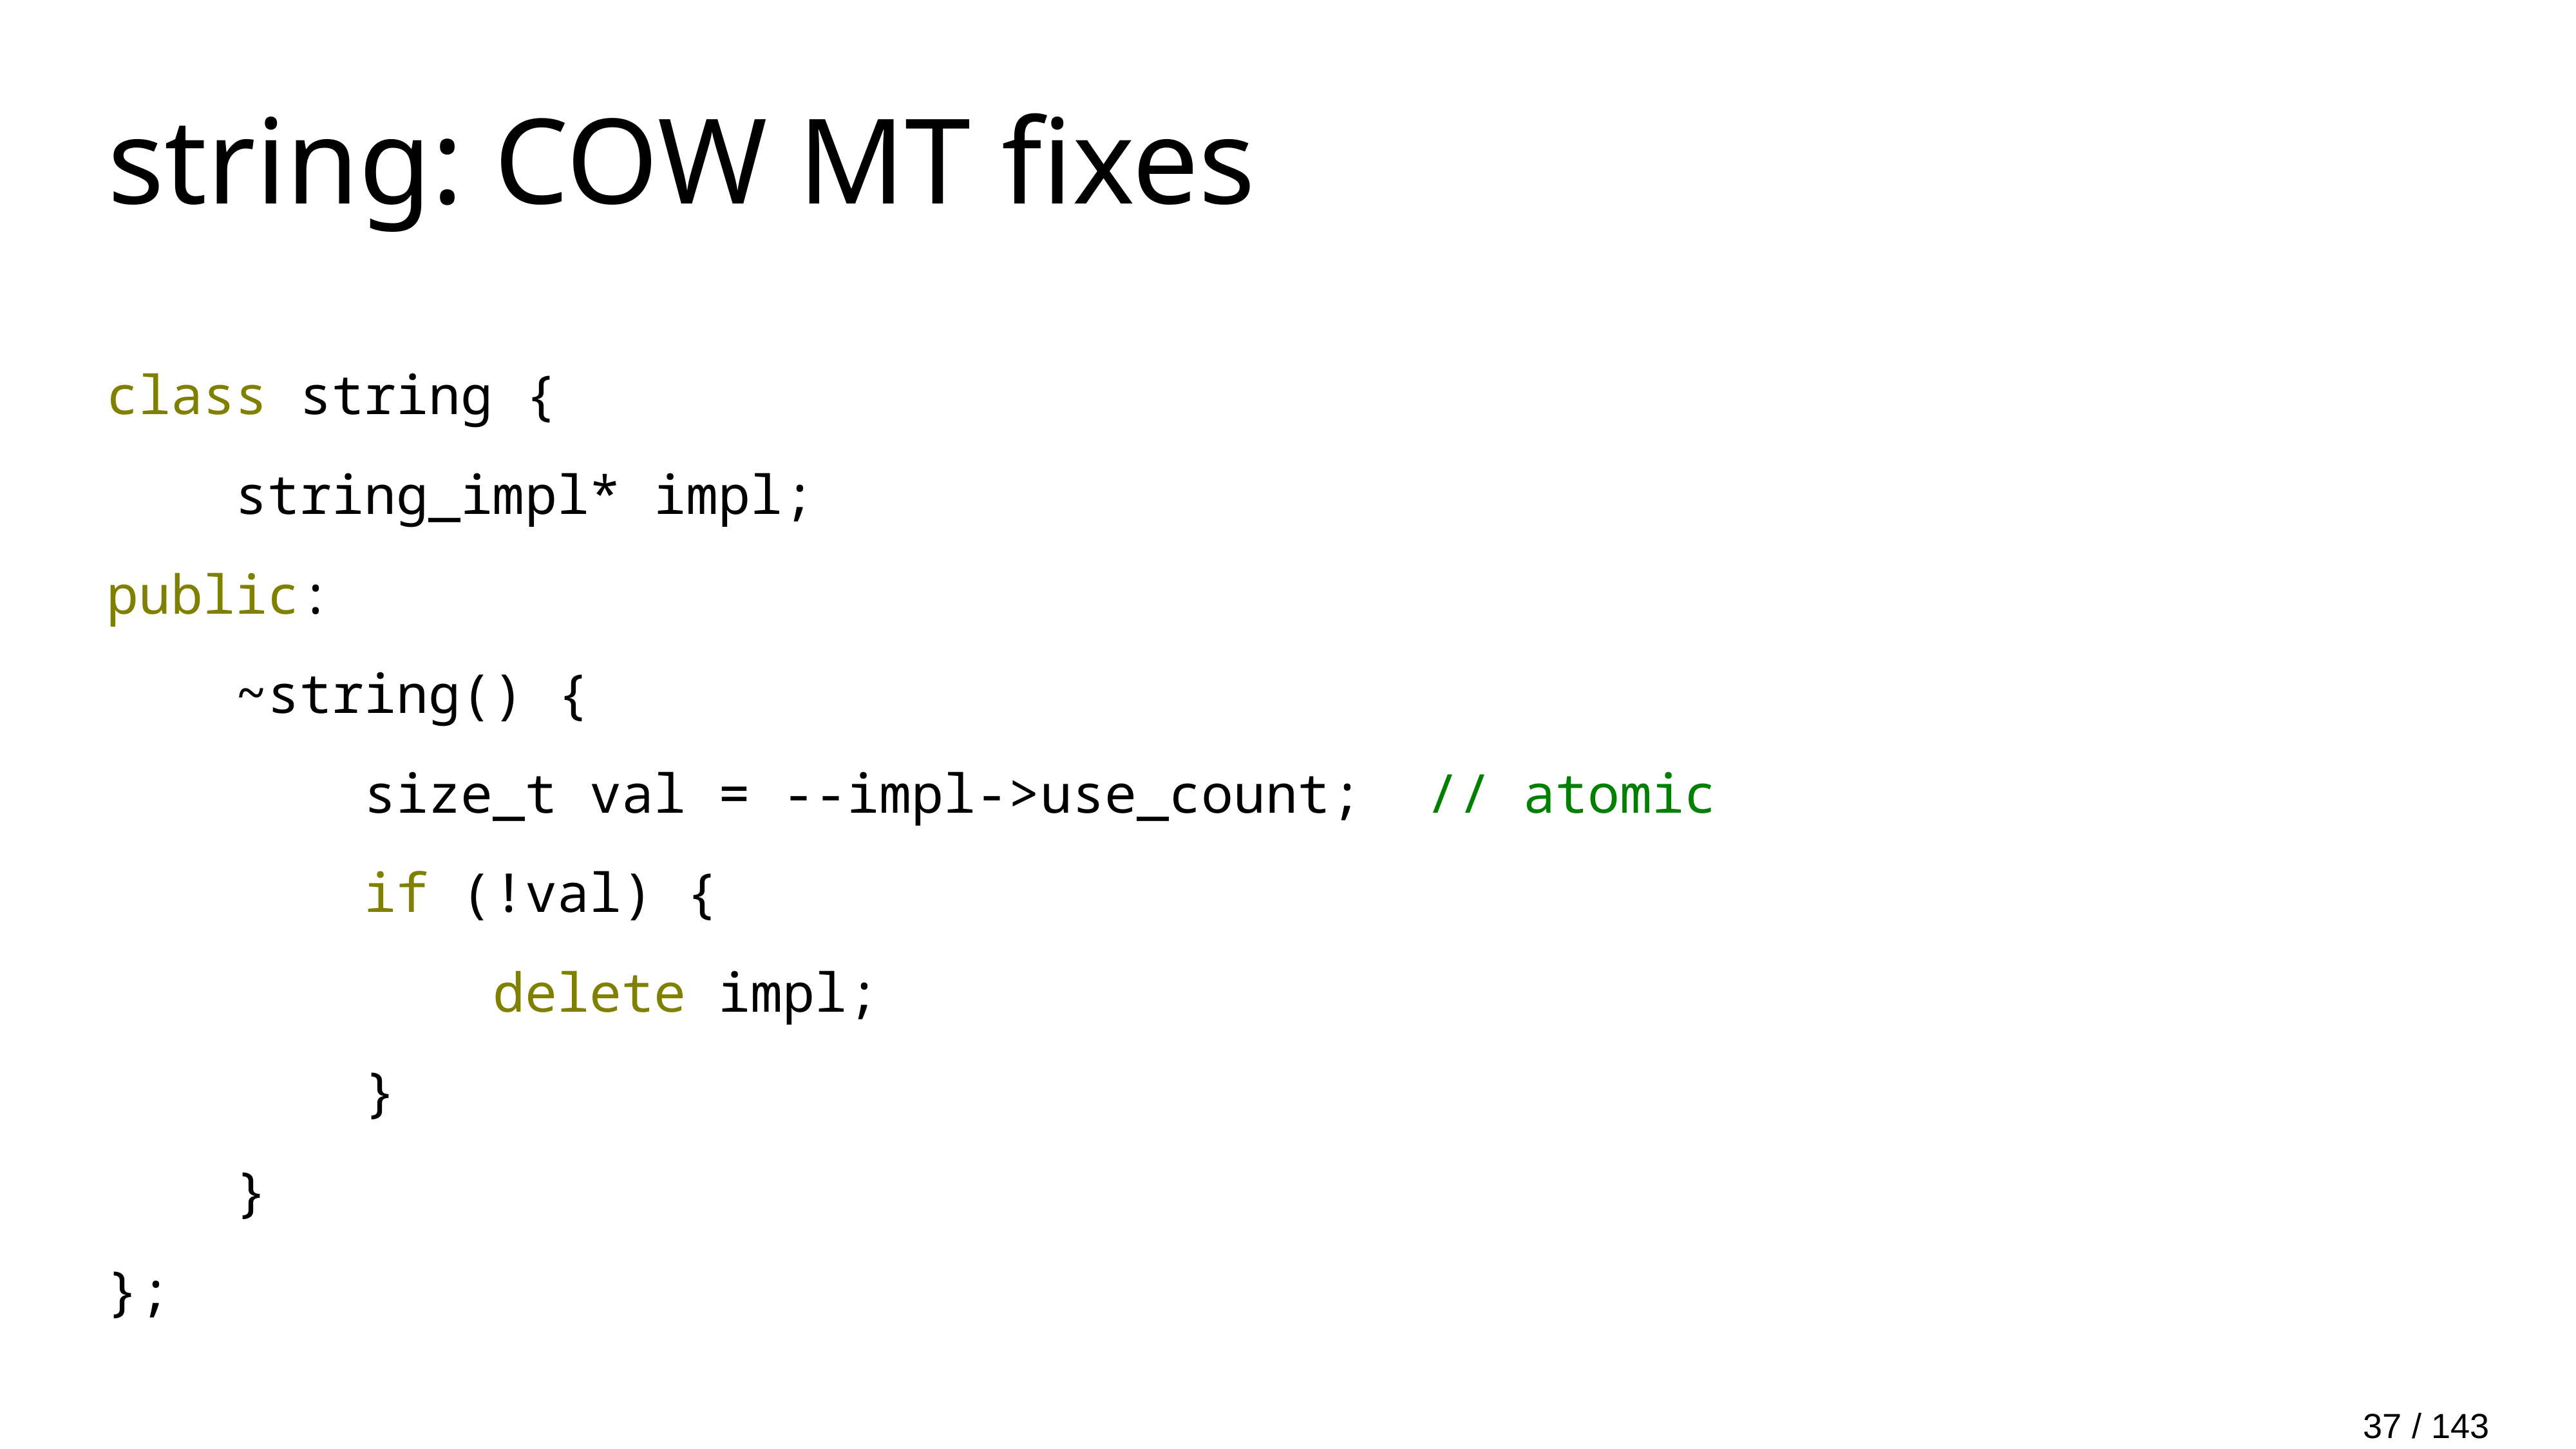

# string: COW MT fixes
class string {
 string_impl* impl;
public:
 ~string() {
 size_t val = --impl->use_count; // atomic
 if (!val) {
 delete impl;
 }
 }
};